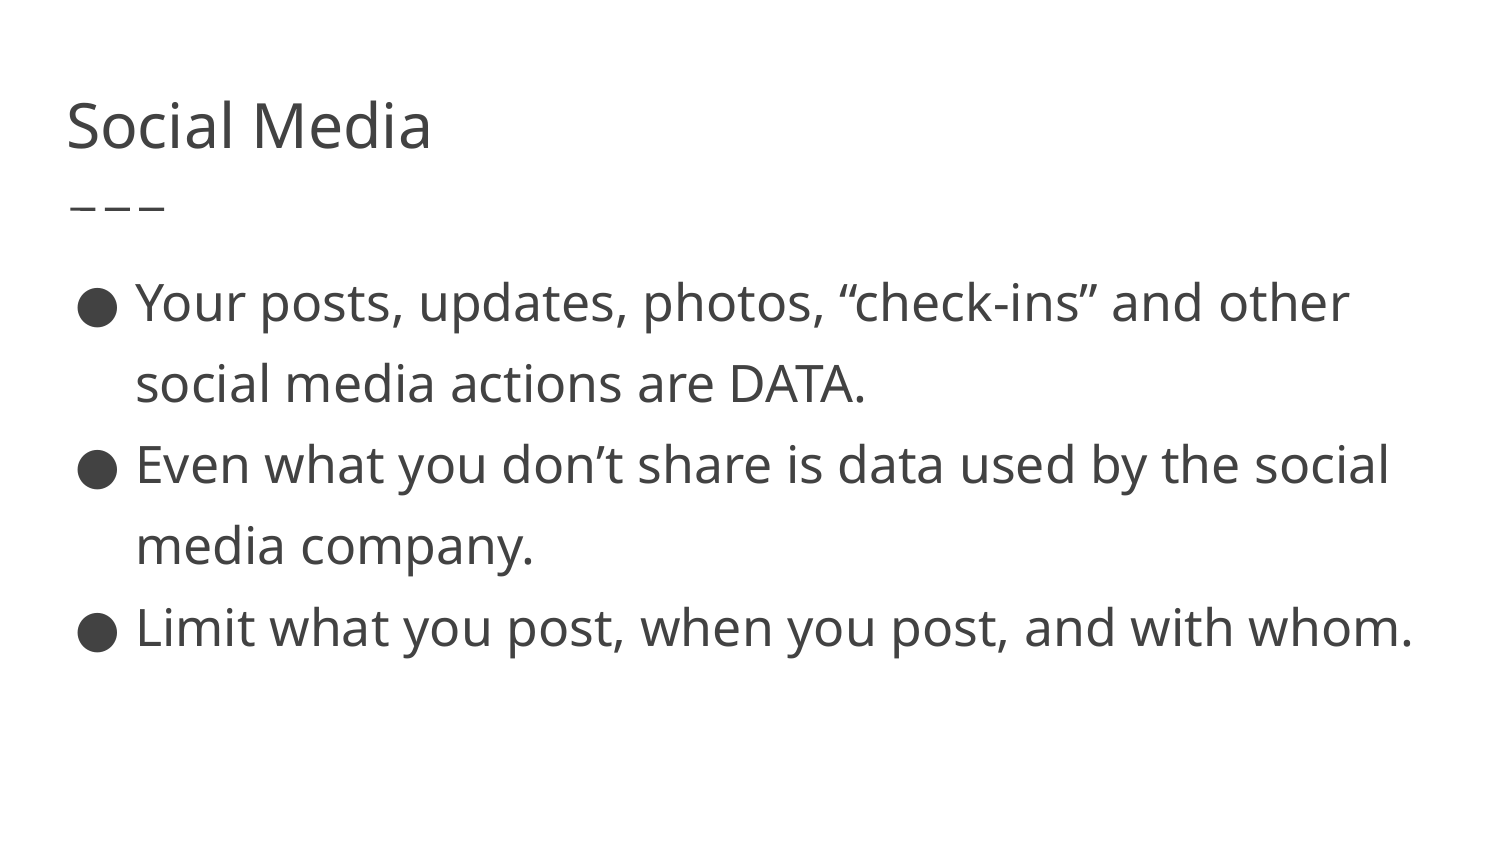

# Social Media
Your posts, updates, photos, “check-ins” and other social media actions are DATA.
Even what you don’t share is data used by the social media company.
Limit what you post, when you post, and with whom.